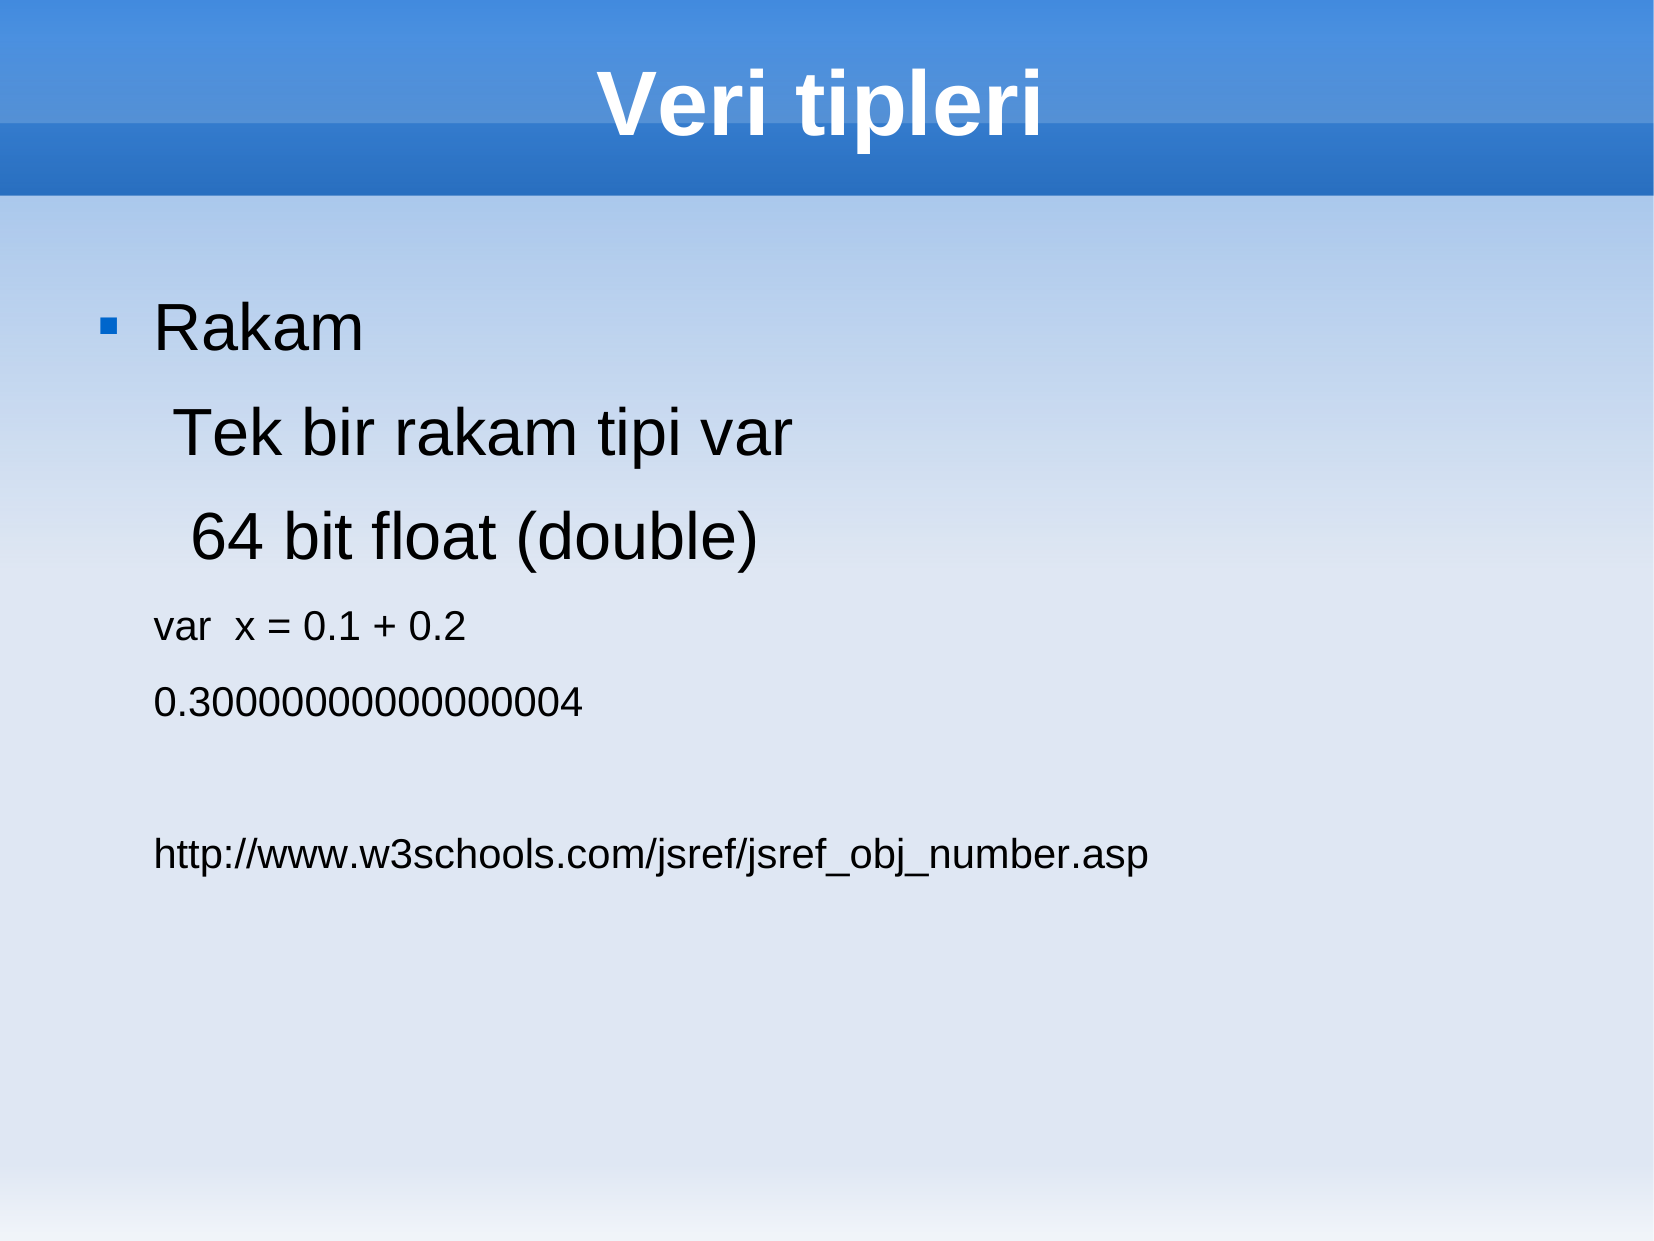

# Veri tipleri
Rakam
 Tek bir rakam tipi var
 64 bit float (double)
var x = 0.1 + 0.2
0.30000000000000004
http://www.w3schools.com/jsref/jsref_obj_number.asp